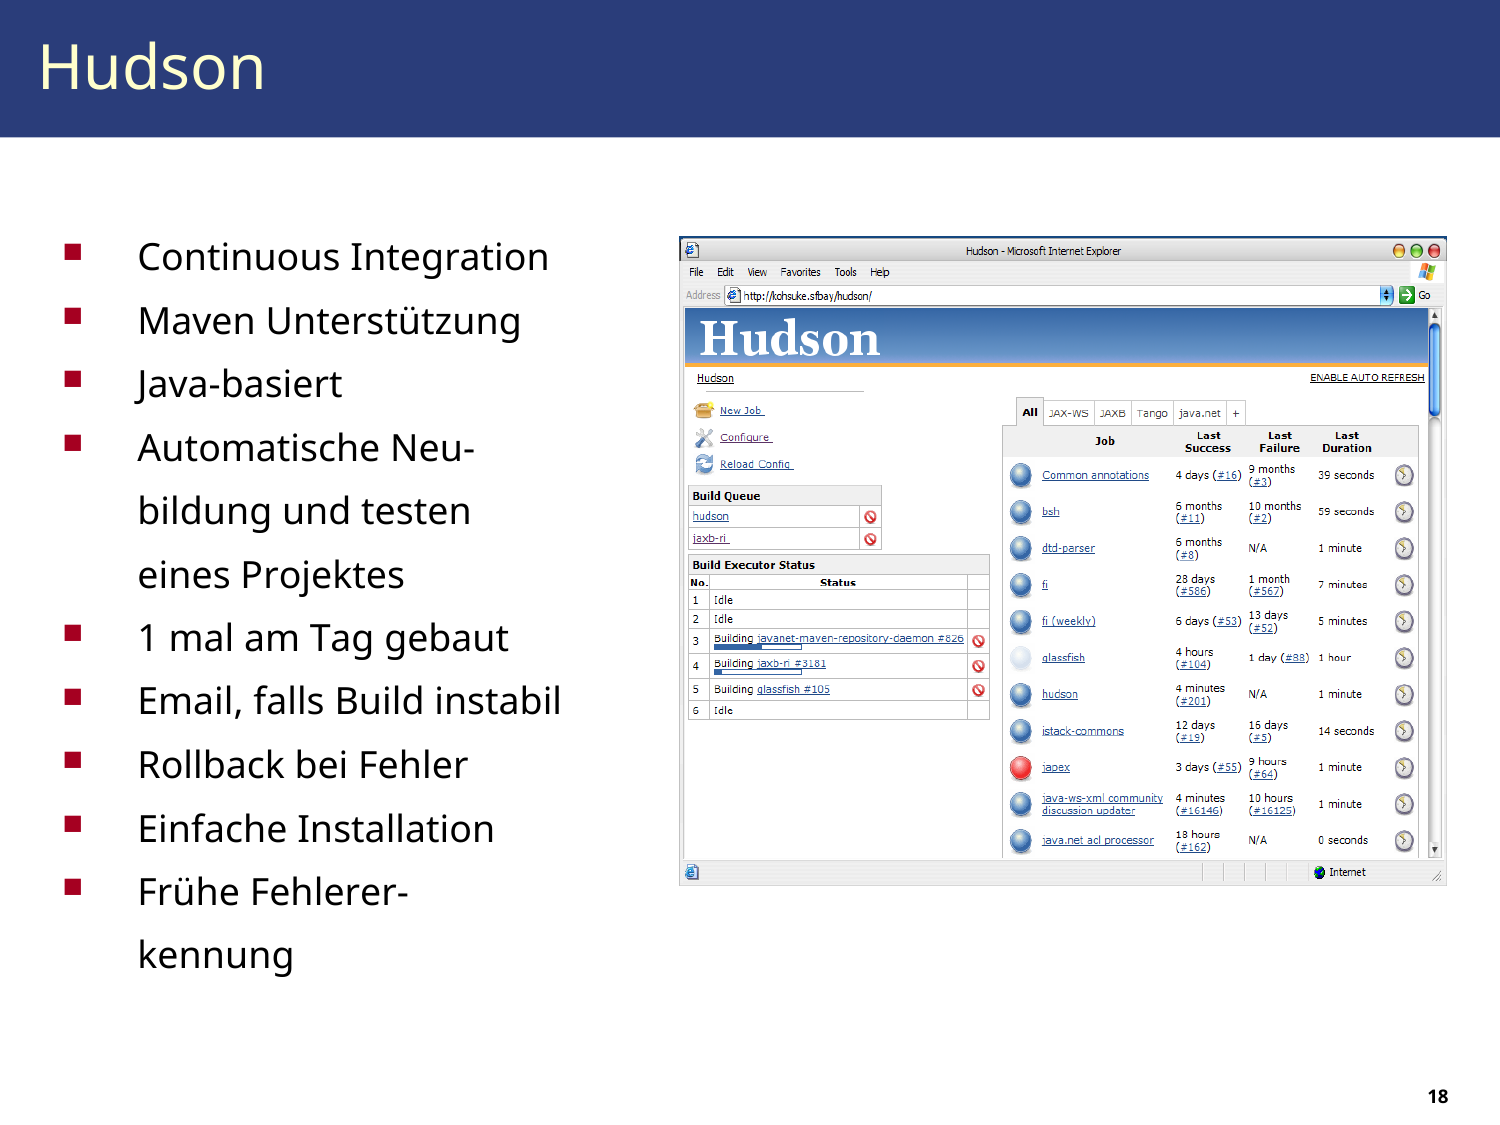

# Hudson
Continuous Integration
Maven Unterstützung
Java-basiert
Automatische Neu-
bildung und testen
eines Projektes
1 mal am Tag gebaut
Email, falls Build instabil
Rollback bei Fehler
Einfache Installation
Frühe Fehlerer-
kennung
18